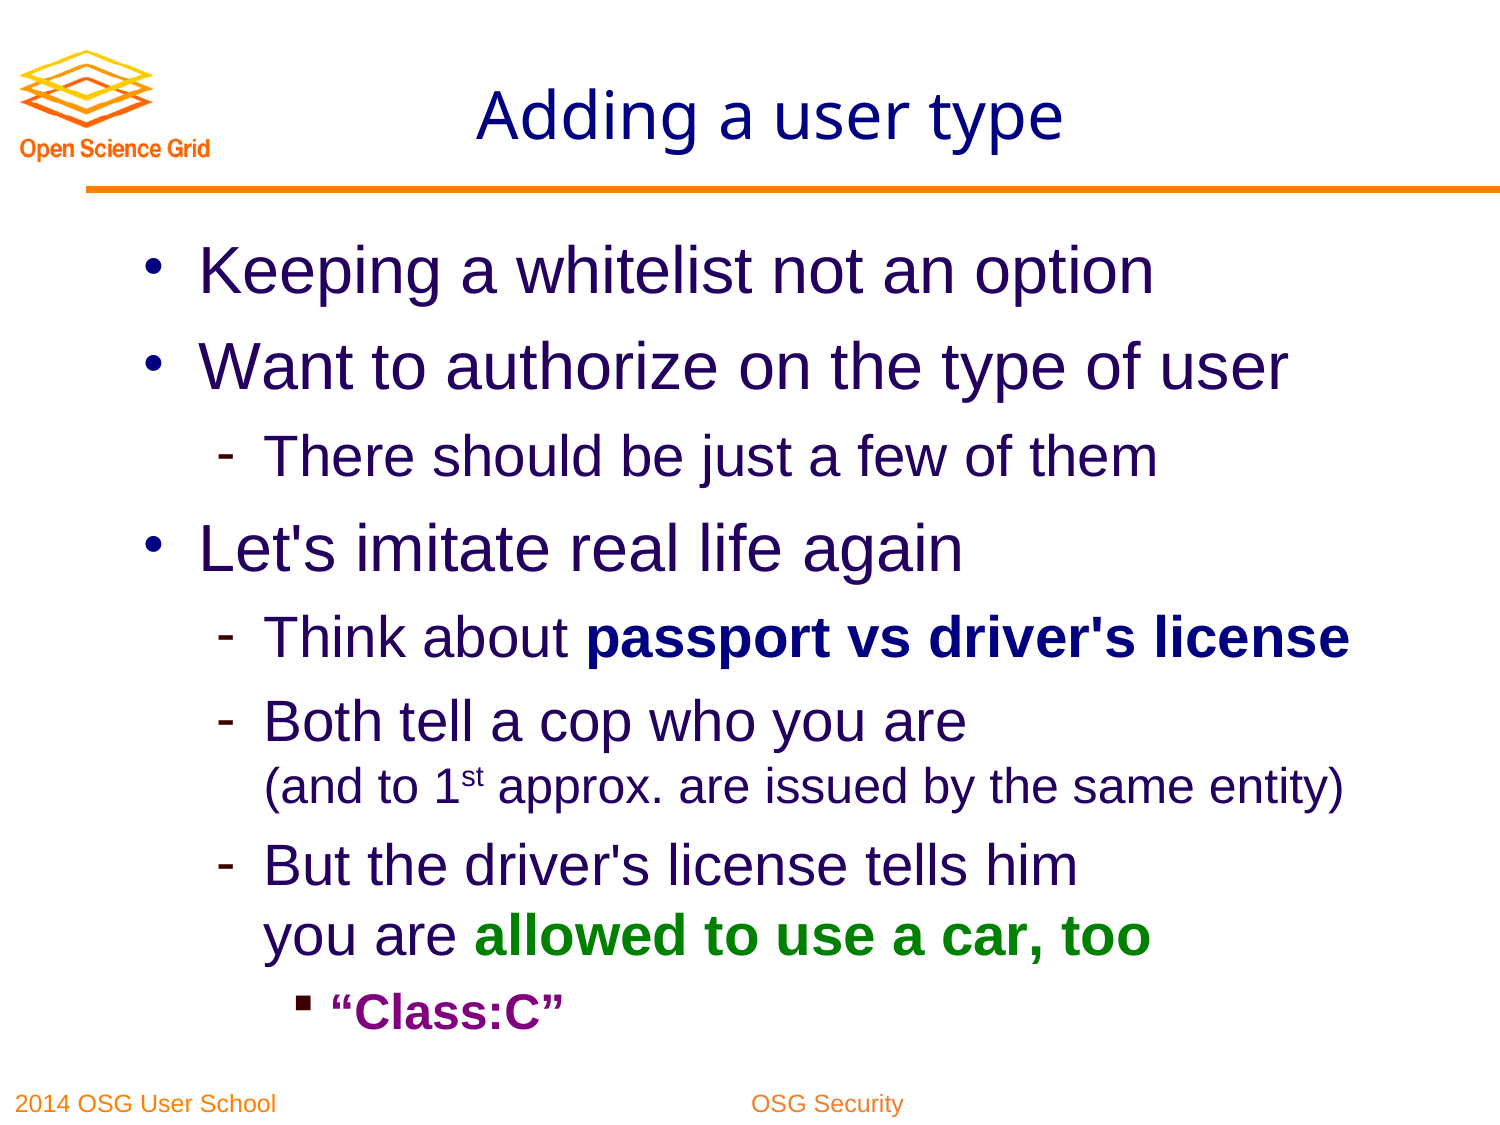

# Adding a user type
Keeping a whitelist not an option
Want to authorize on the type of user
There should be just a few of them
Let's imitate real life again
Think about passport vs driver's license
Both tell a cop who you are
(and to 1st approx. are issued by the same entity)
But the driver's license tells him
you are allowed to use a car, too
“Class:C”